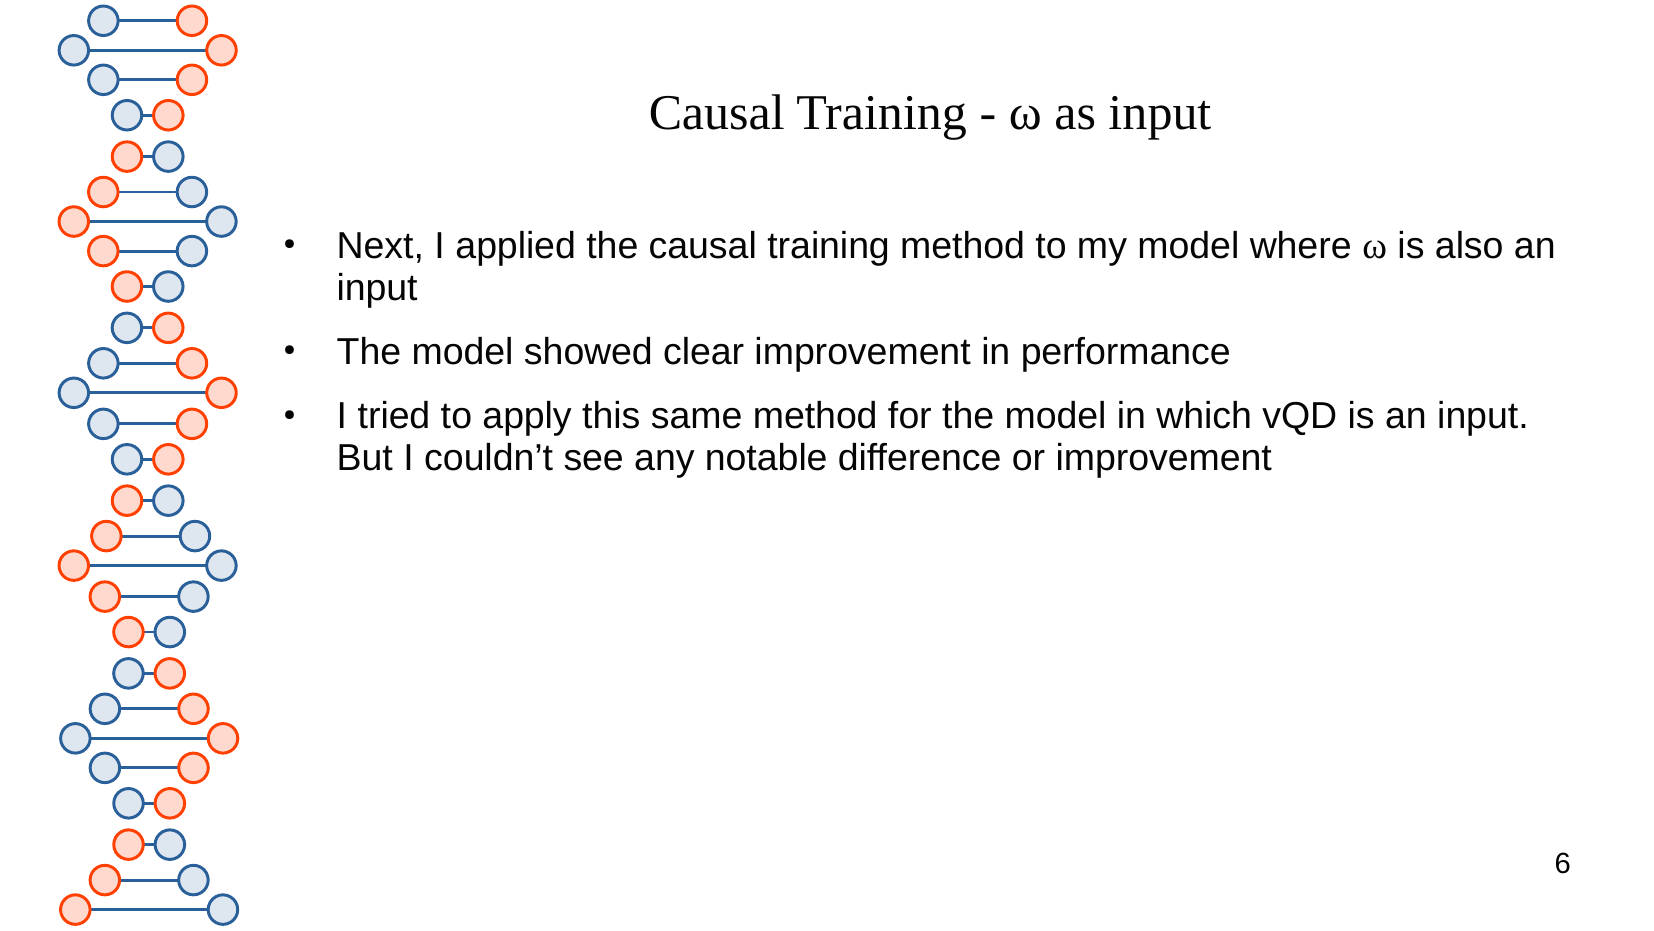

# Causal Training - ω as input
Next, I applied the causal training method to my model where ω is also an input
The model showed clear improvement in performance
I tried to apply this same method for the model in which vQD is an input. But I couldn’t see any notable difference or improvement
6